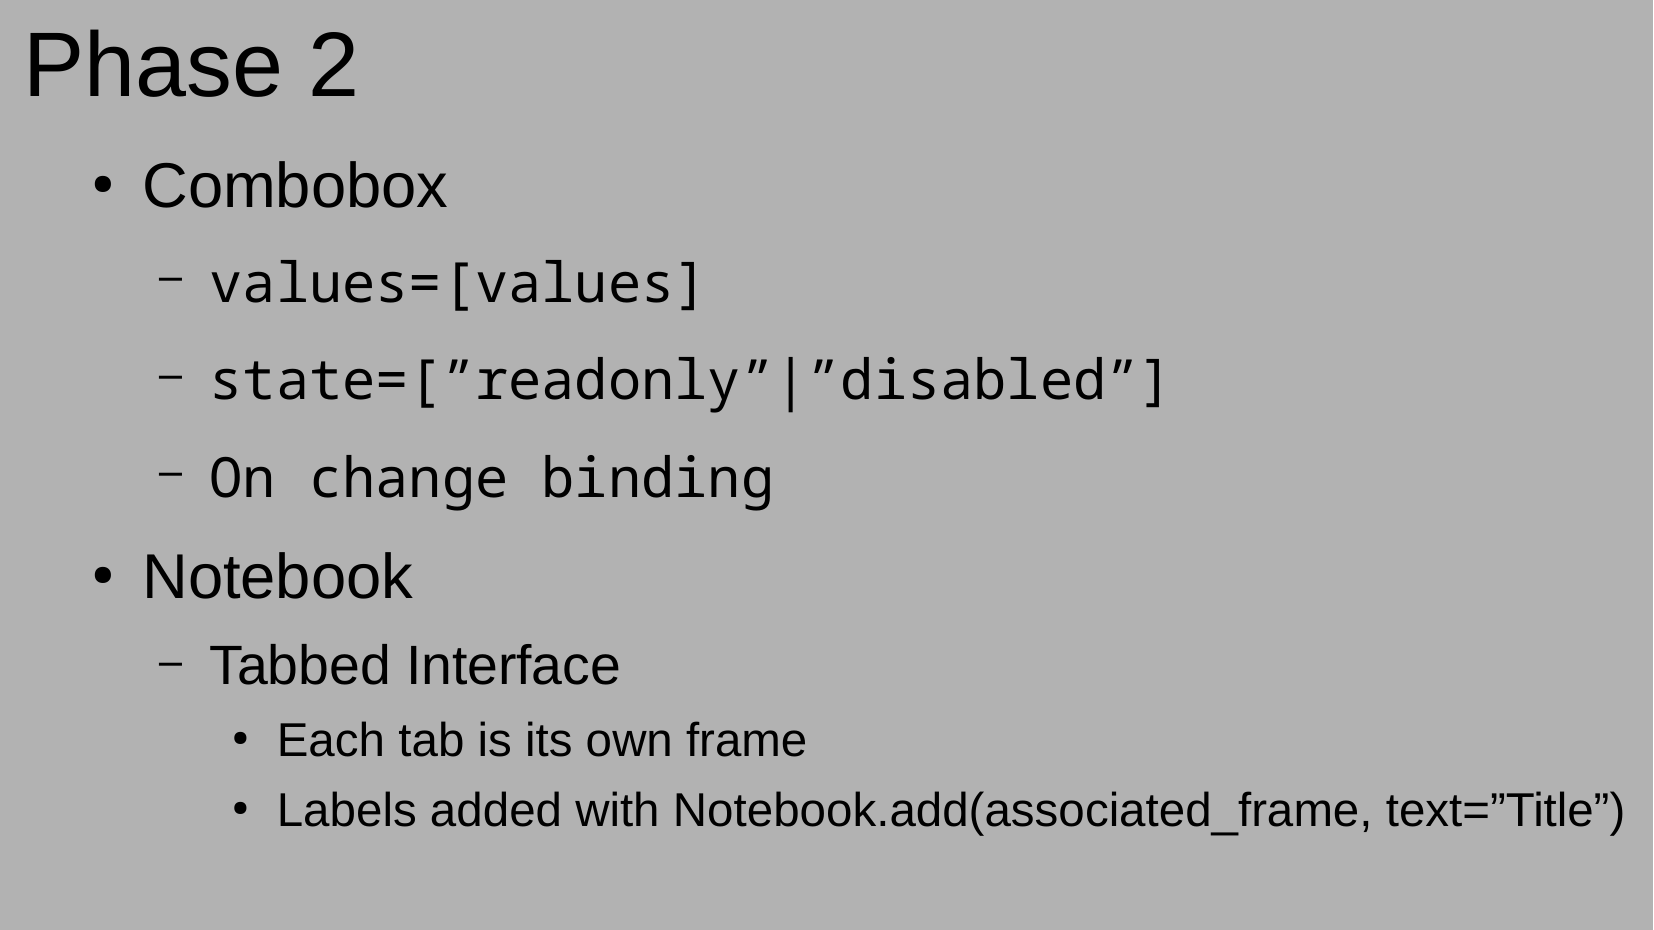

# Phase 2
Combobox
values=[values]
state=[”readonly”|”disabled”]
On change binding
Notebook
Tabbed Interface
Each tab is its own frame
Labels added with Notebook.add(associated_frame, text=”Title”)